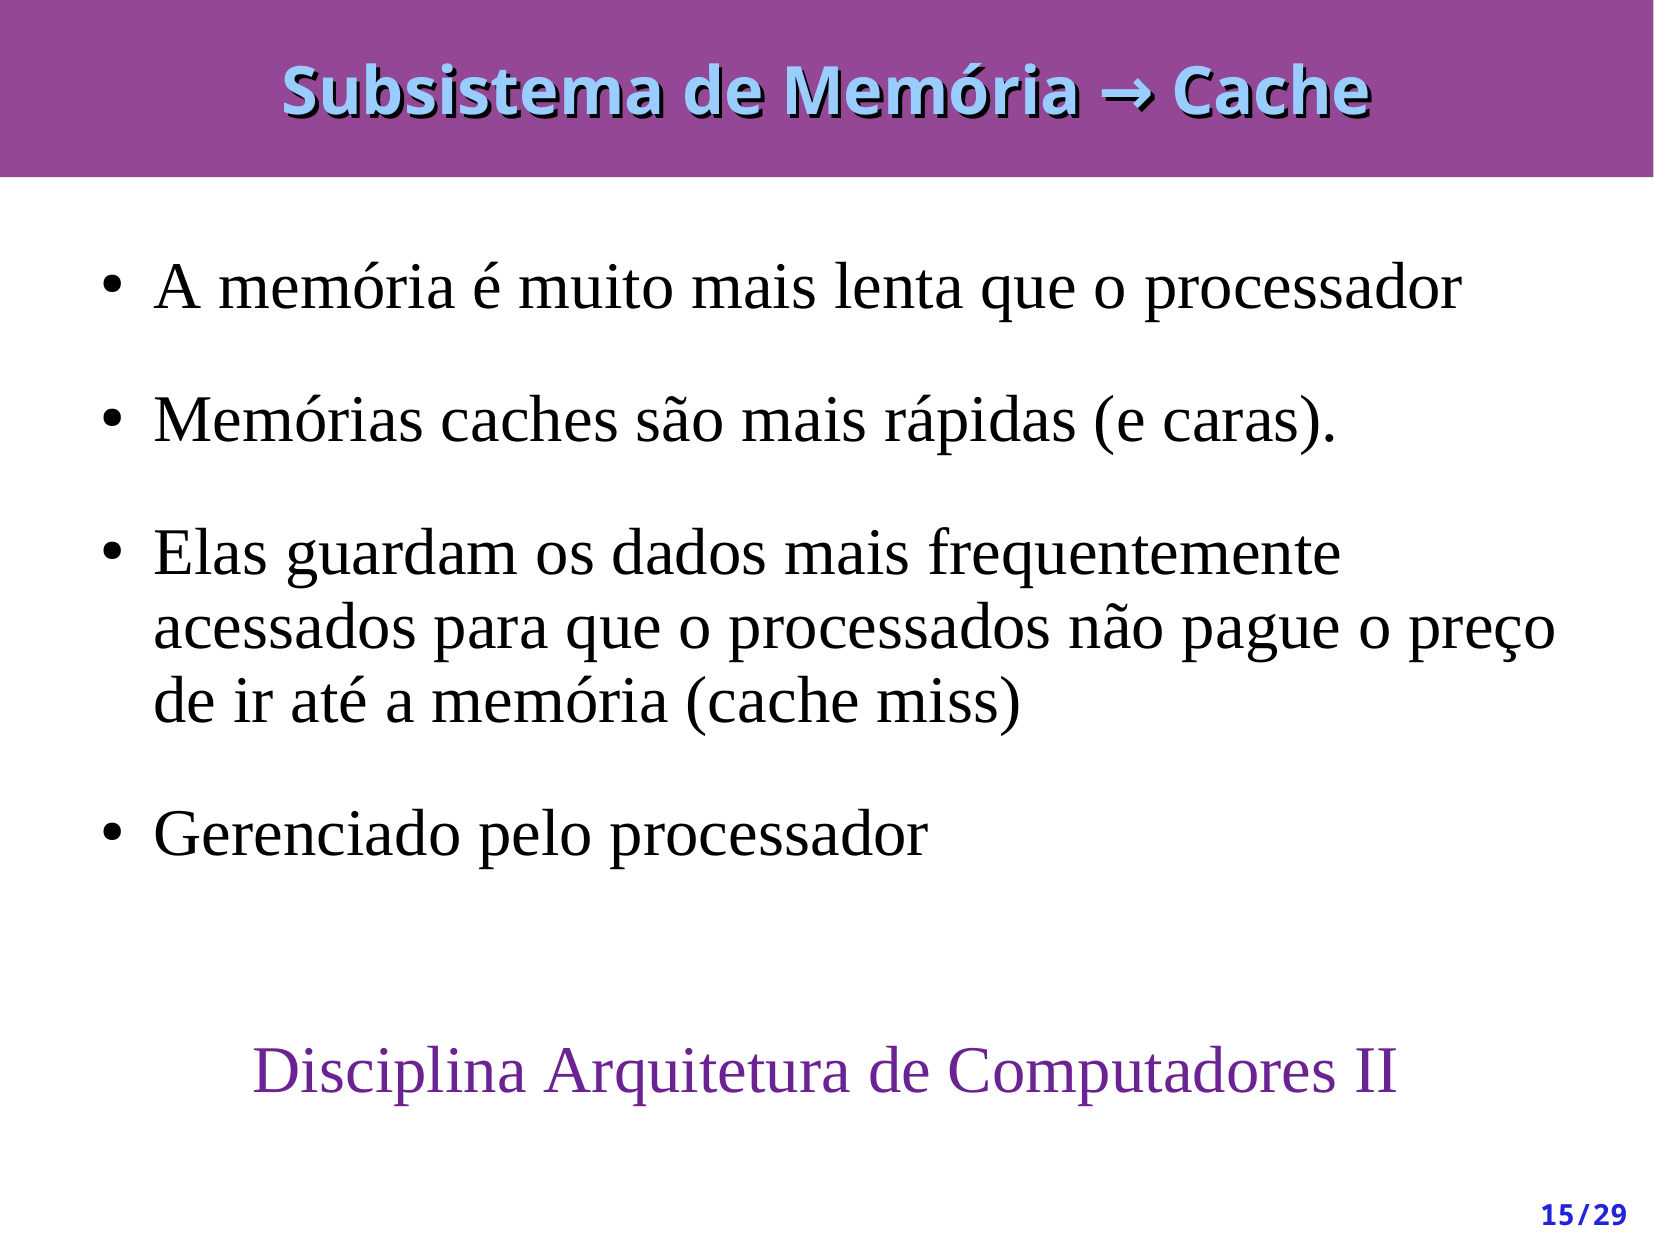

# Subsistema de Memória → Cache
A memória é muito mais lenta que o processador
Memórias caches são mais rápidas (e caras).
Elas guardam os dados mais frequentemente acessados para que o processados não pague o preço de ir até a memória (cache miss)
Gerenciado pelo processador
Disciplina Arquitetura de Computadores II
15